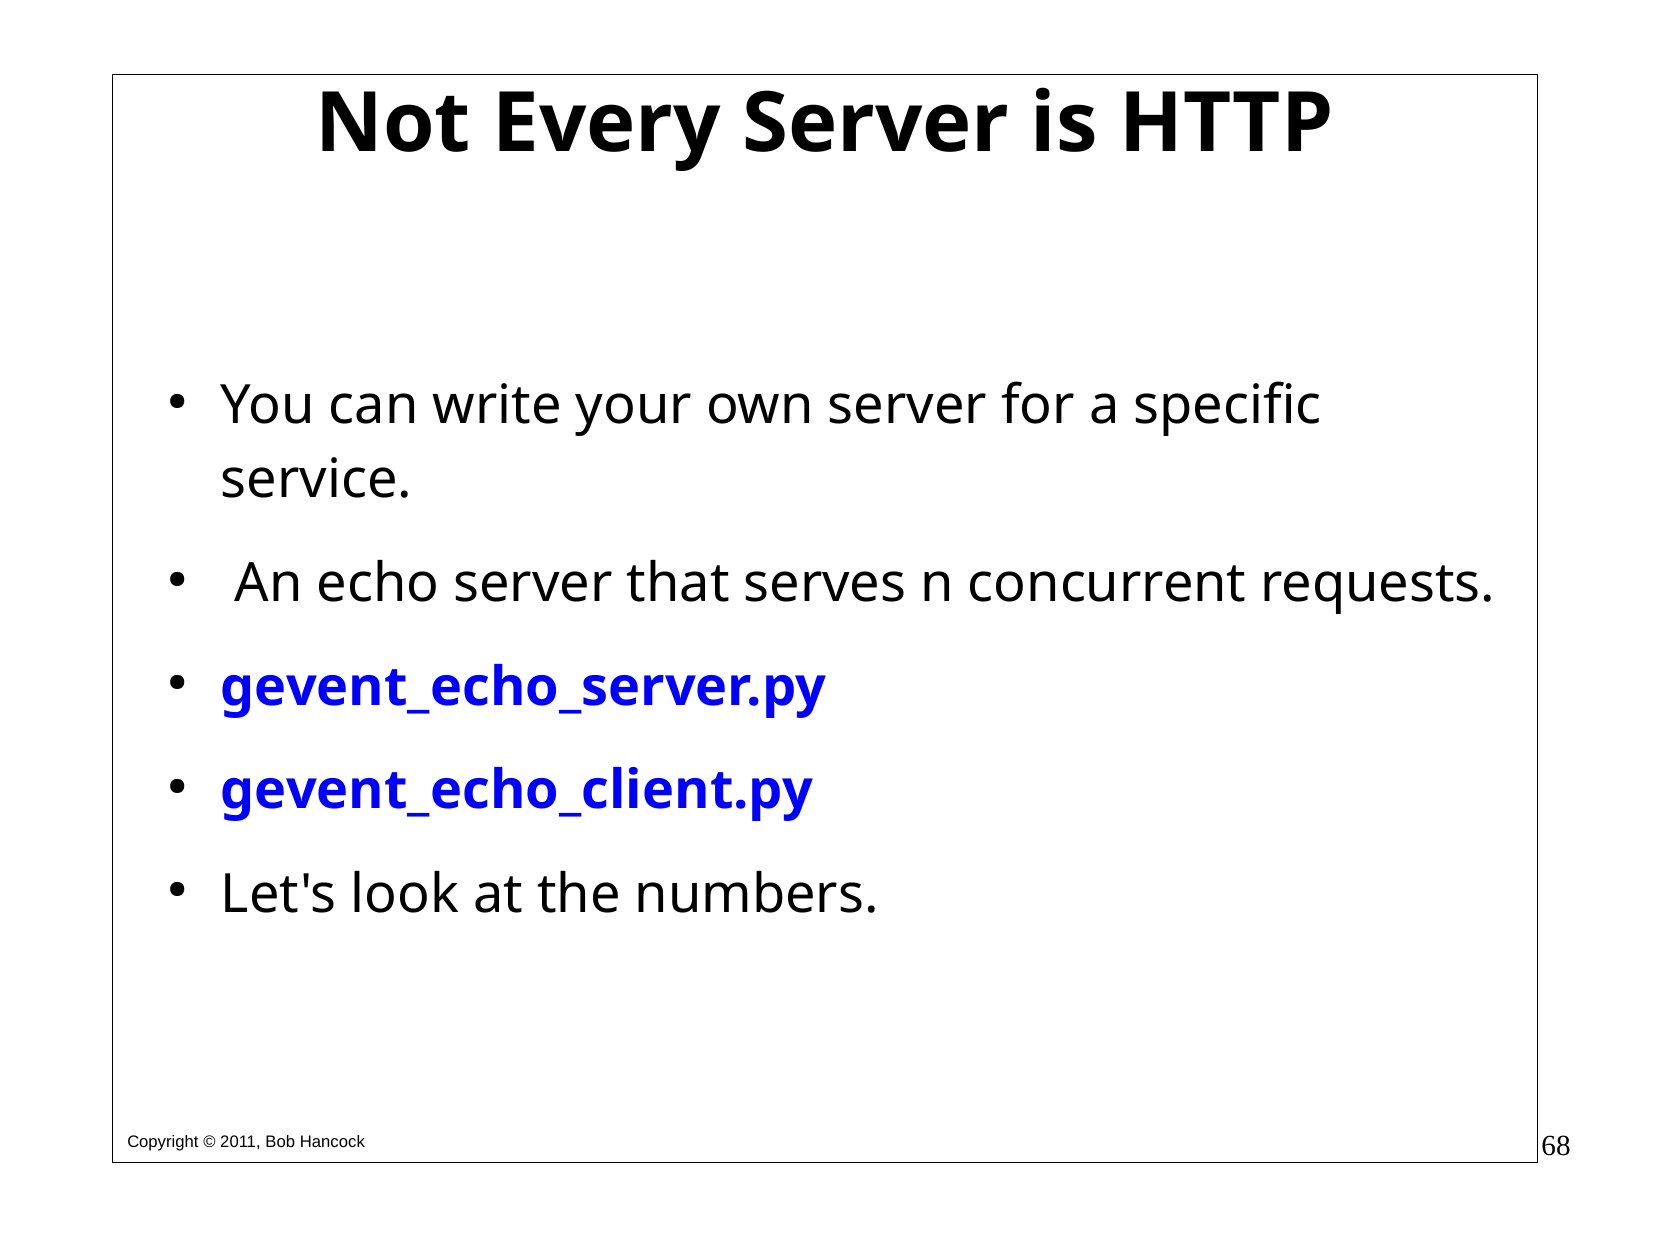

# Not Every Server is HTTP
You can write your own server for a specific service.
 An echo server that serves n concurrent requests.
gevent_echo_server.py
gevent_echo_client.py
Let's look at the numbers.
Copyright © 2011, Bob Hancock
68